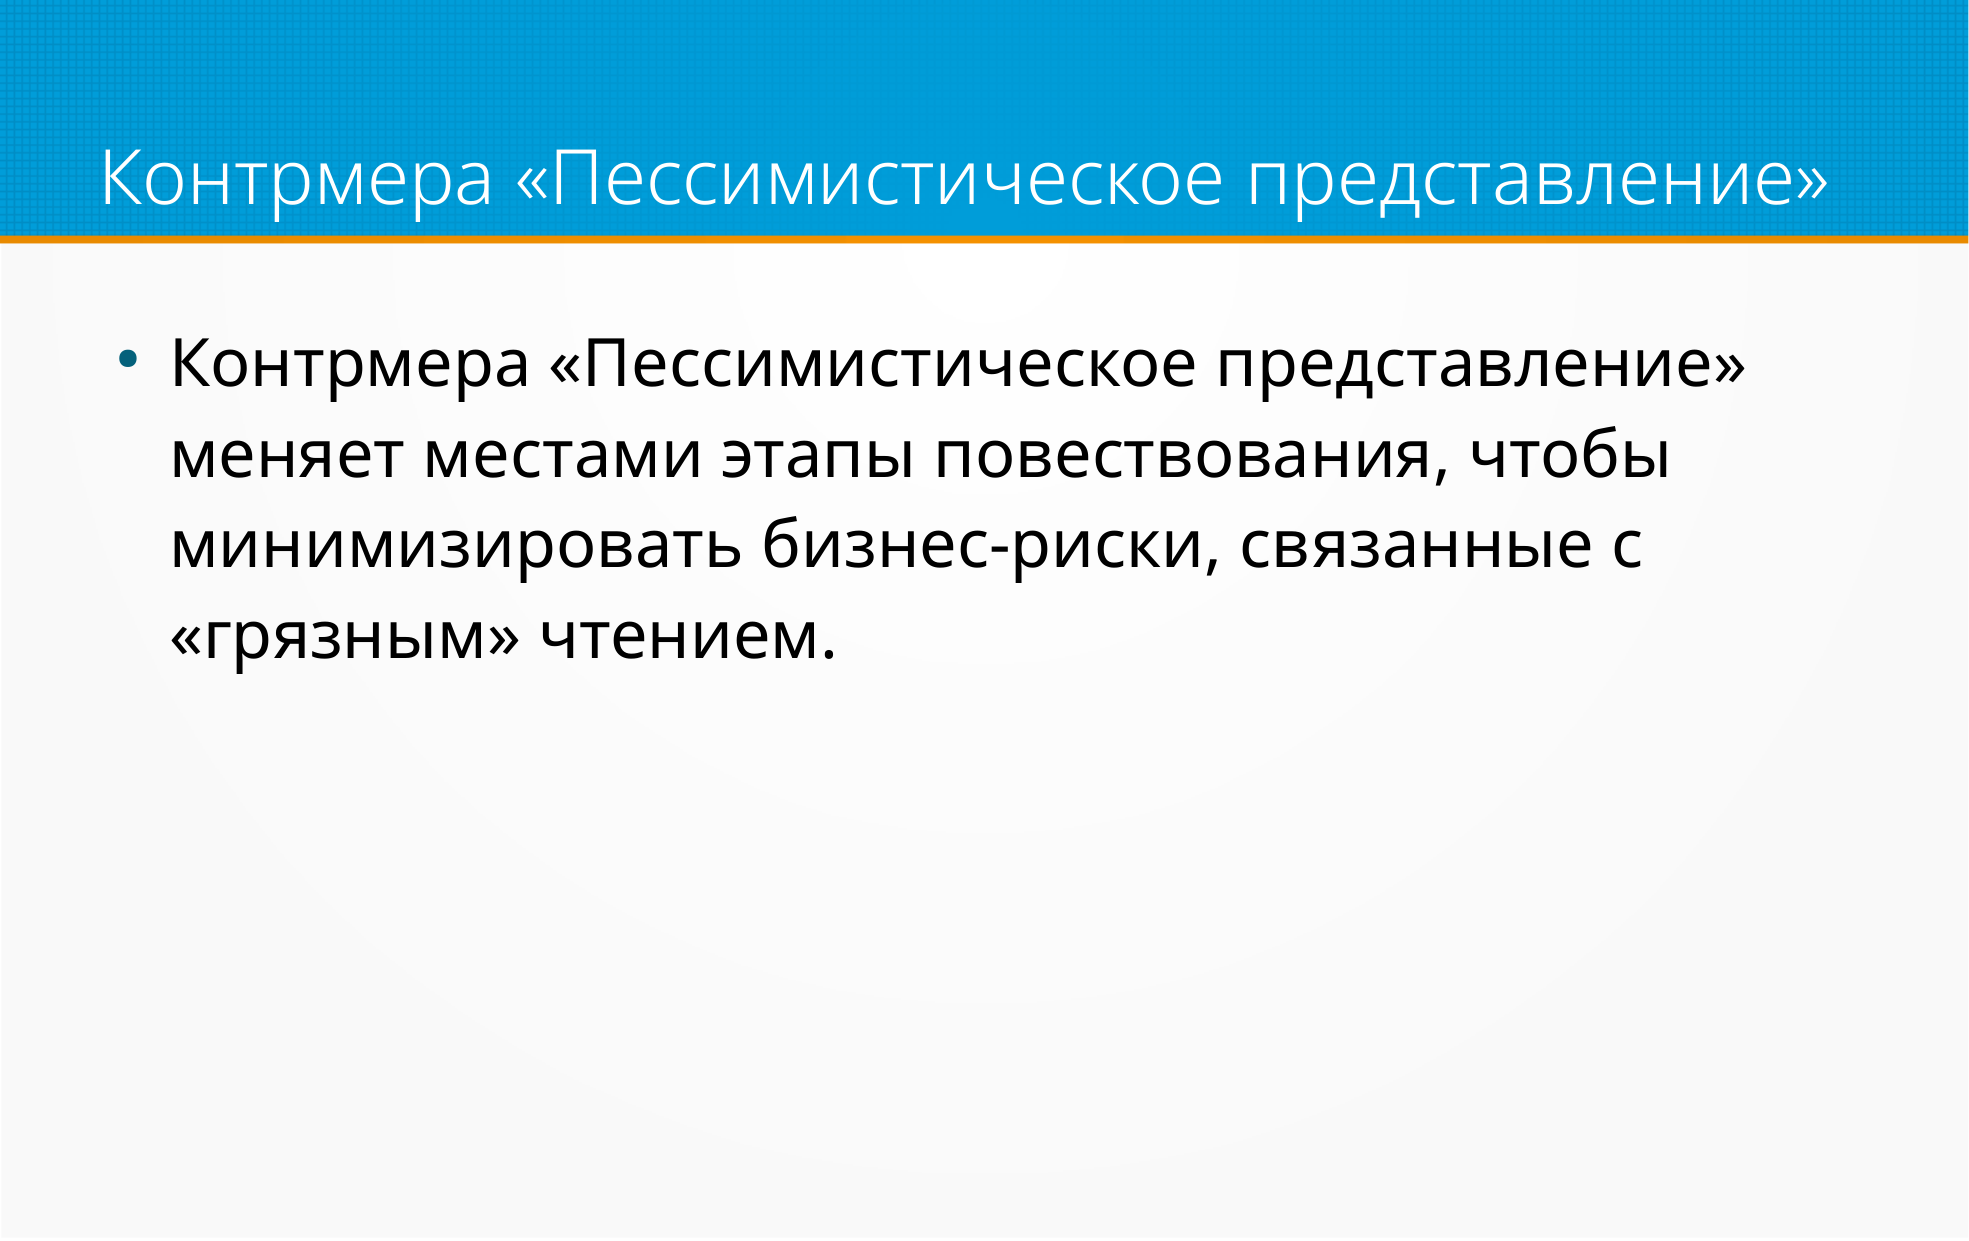

# Контрмера «Пессимистическое представление»
Контрмера «Пессимистическое представление» меняет местами этапы повествования, чтобы минимизировать бизнес-риски, связанные с «грязным» чтением.